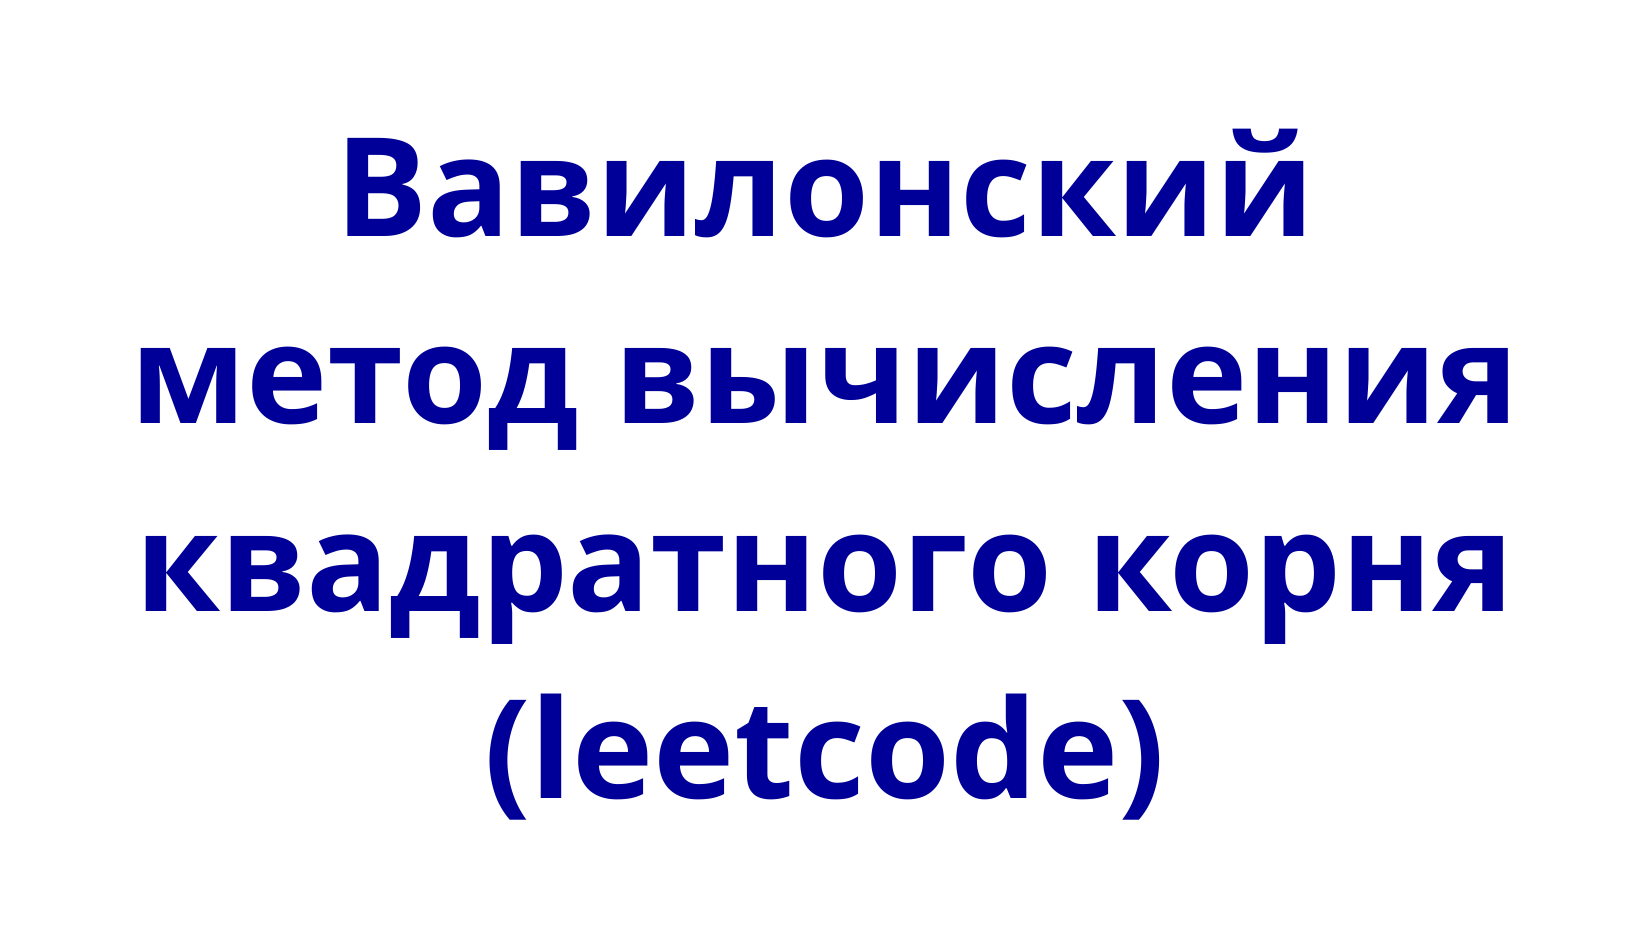

# Вавилонский
метод вычисления квадратного корня (leetcode)